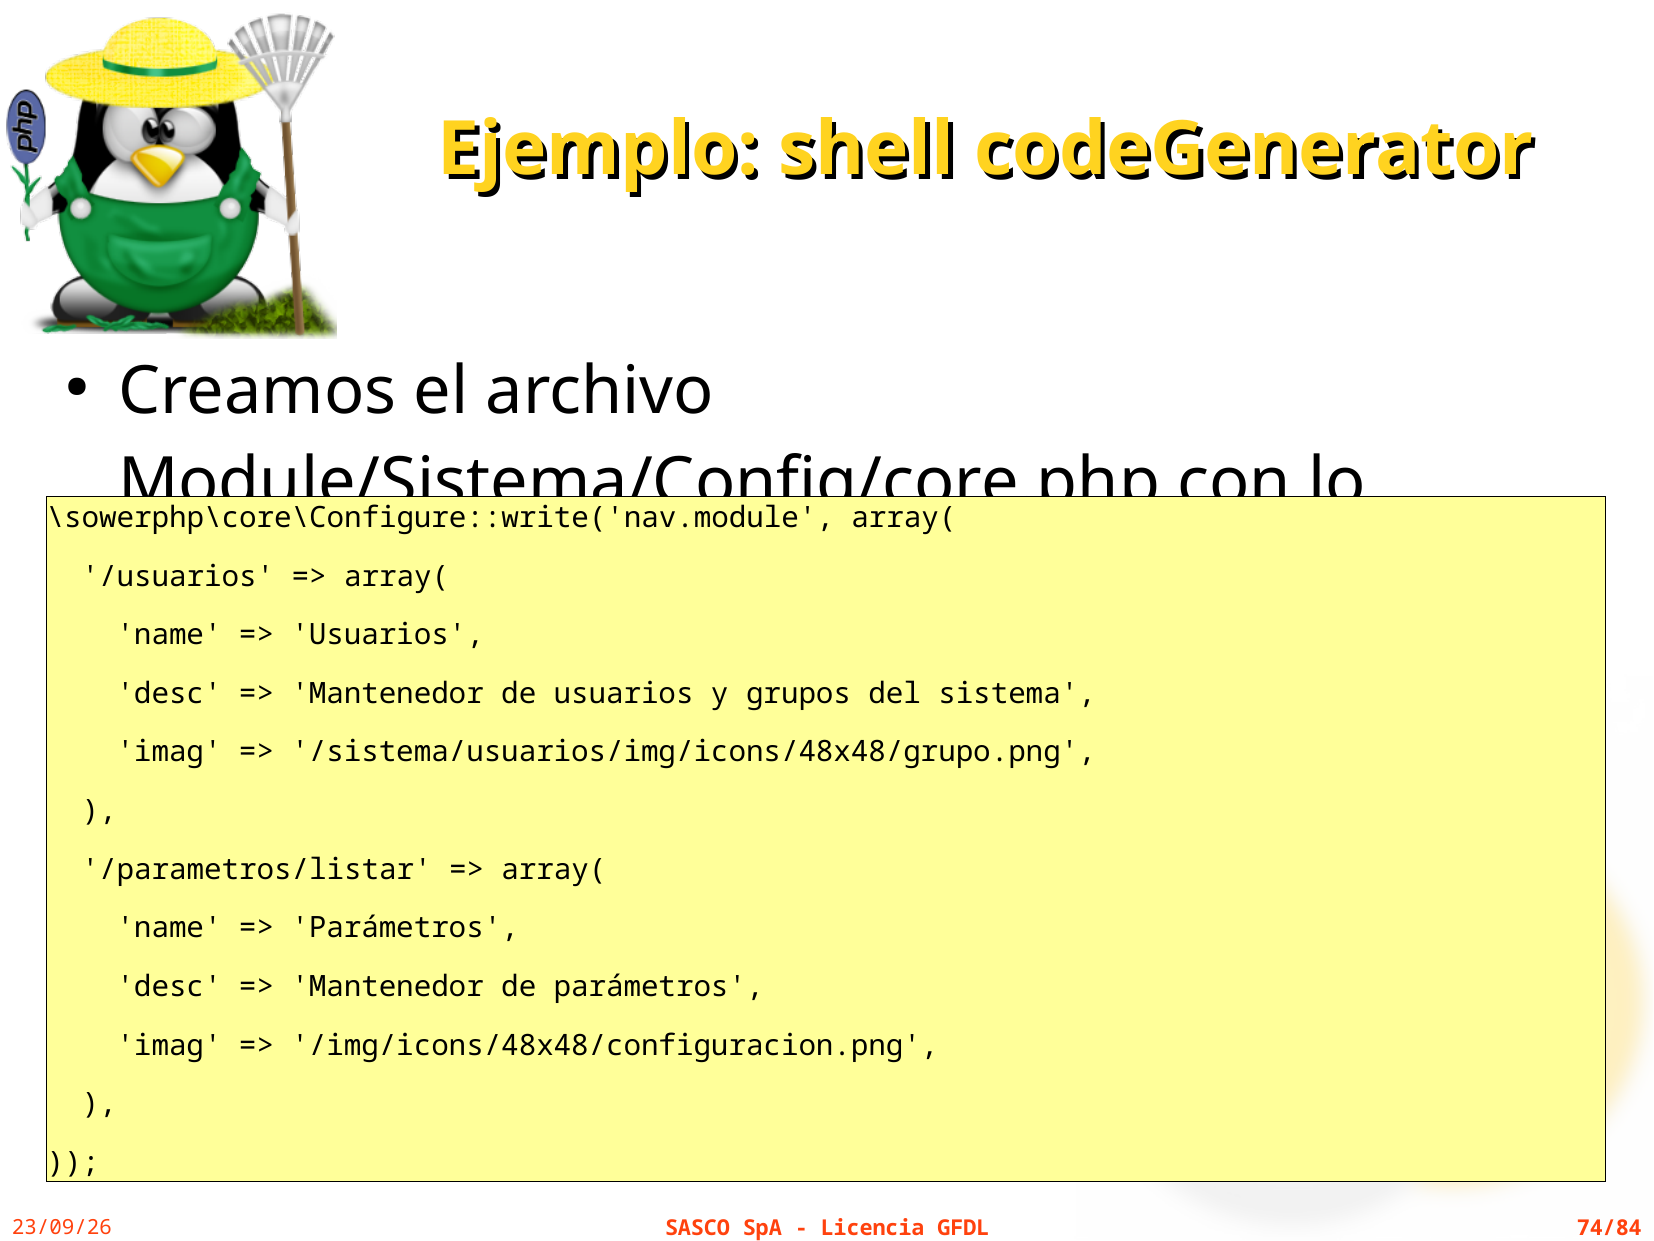

# Ejemplo: shell codeGenerator
Creamos el archivo Module/Sistema/Config/core.php con lo siguiente:
\sowerphp\core\Configure::write('nav.module', array(
 '/usuarios' => array(
 'name' => 'Usuarios',
 'desc' => 'Mantenedor de usuarios y grupos del sistema',
 'imag' => '/sistema/usuarios/img/icons/48x48/grupo.png',
 ),
 '/parametros/listar' => array(
 'name' => 'Parámetros',
 'desc' => 'Mantenedor de parámetros',
 'imag' => '/img/icons/48x48/configuracion.png',
 ),
));
SASCO SpA - Licencia GFDL
74